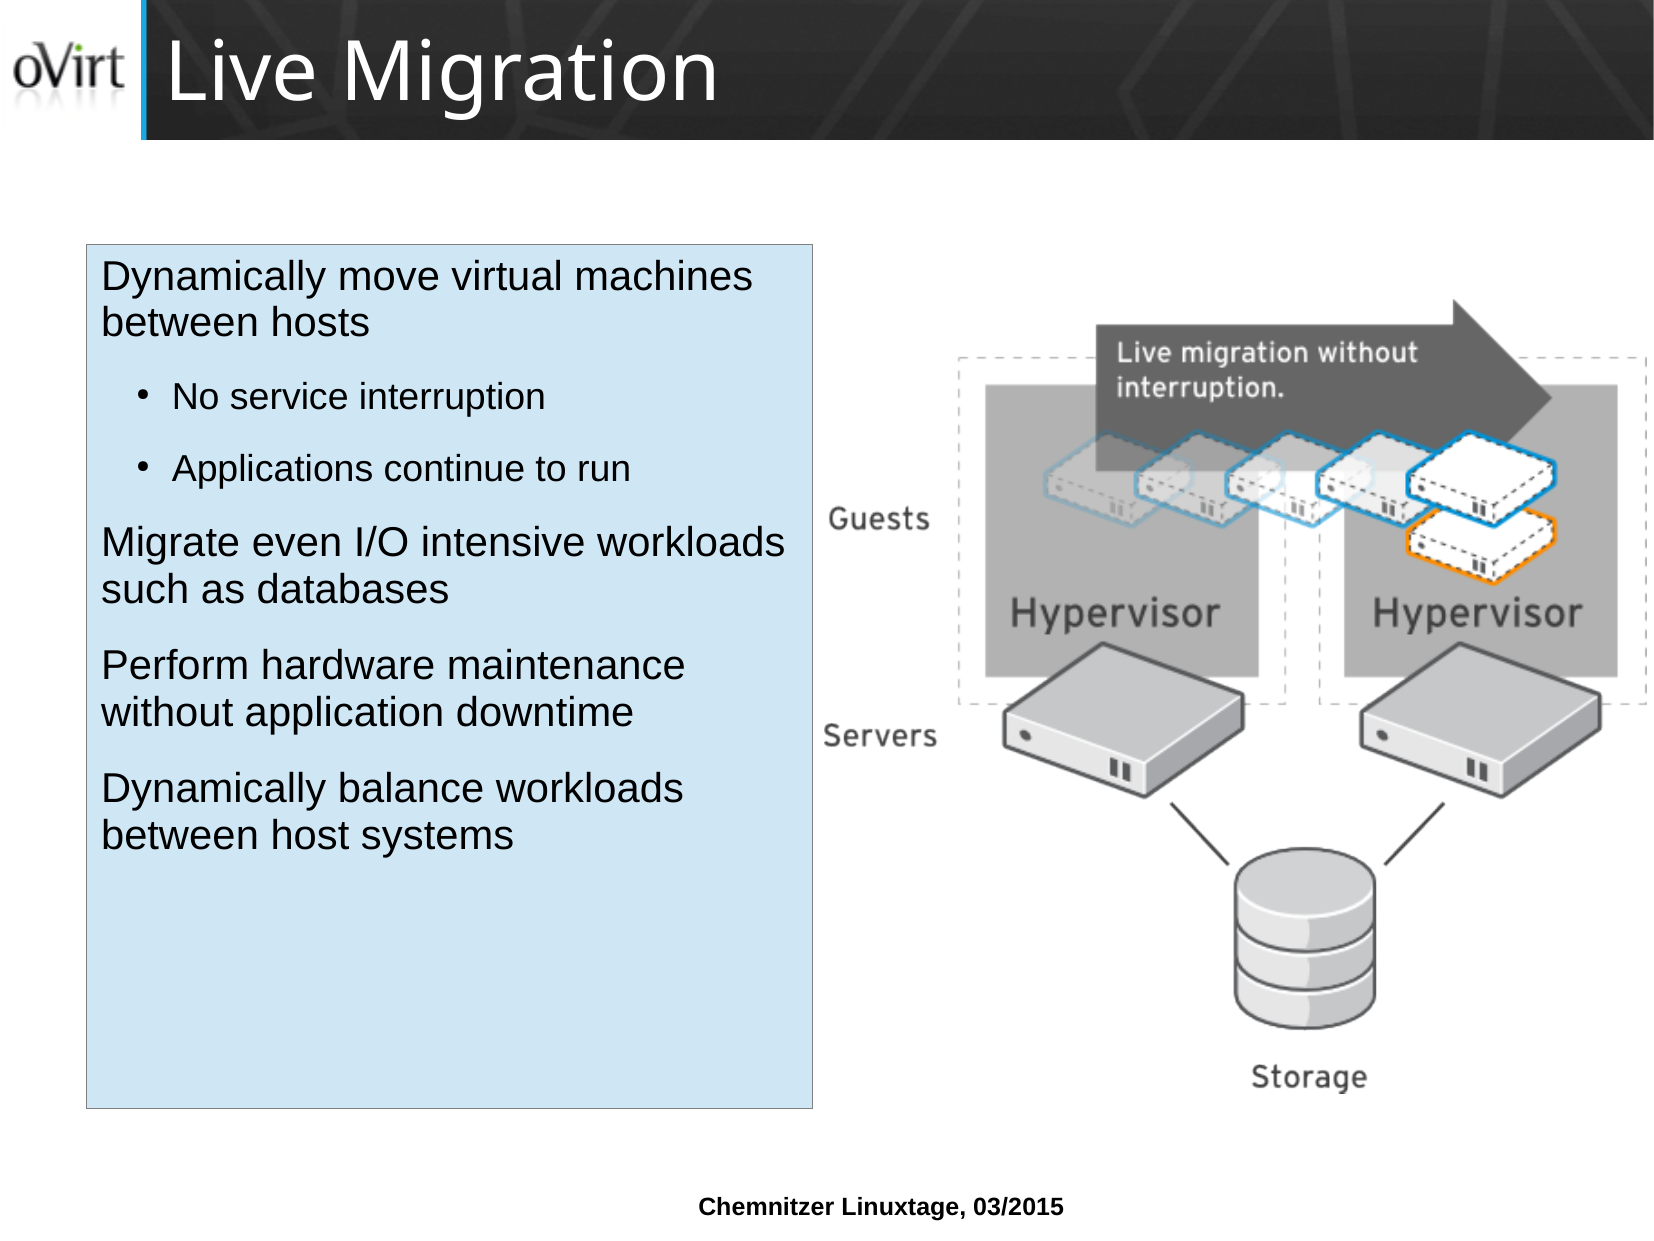

# Live Migration
Dynamically move virtual machines between hosts
No service interruption
Applications continue to run
Migrate even I/O intensive workloads such as databases
Perform hardware maintenance without application downtime
Dynamically balance workloads between host systems